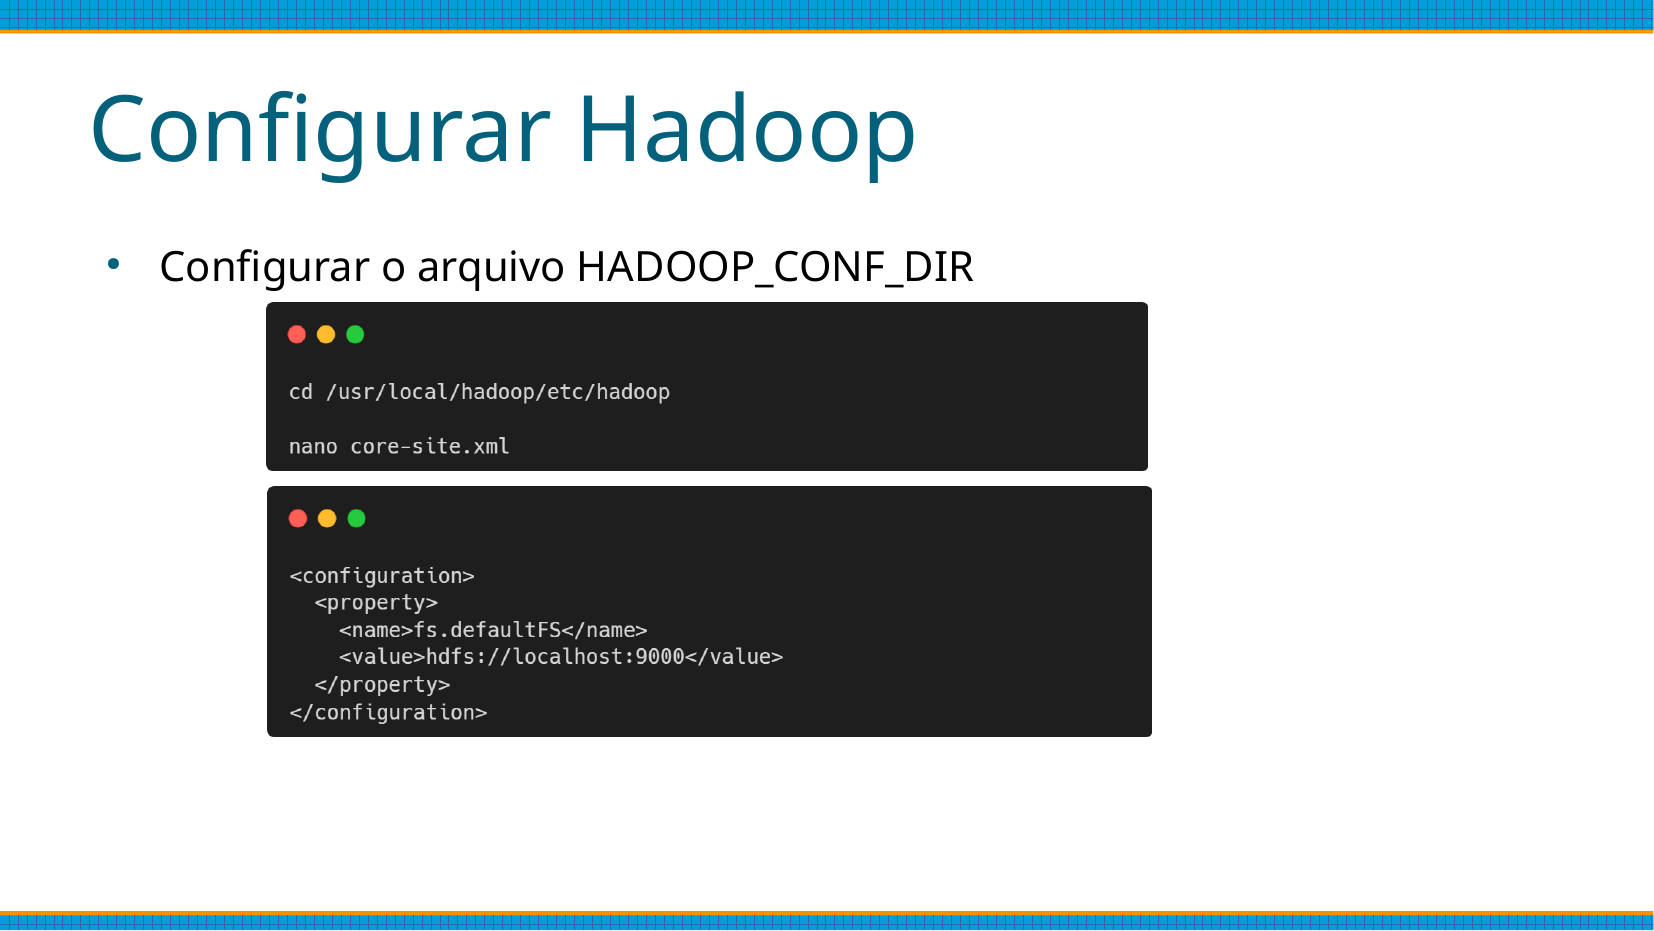

# Configurar Hadoop
Configurar o arquivo HADOOP_CONF_DIR